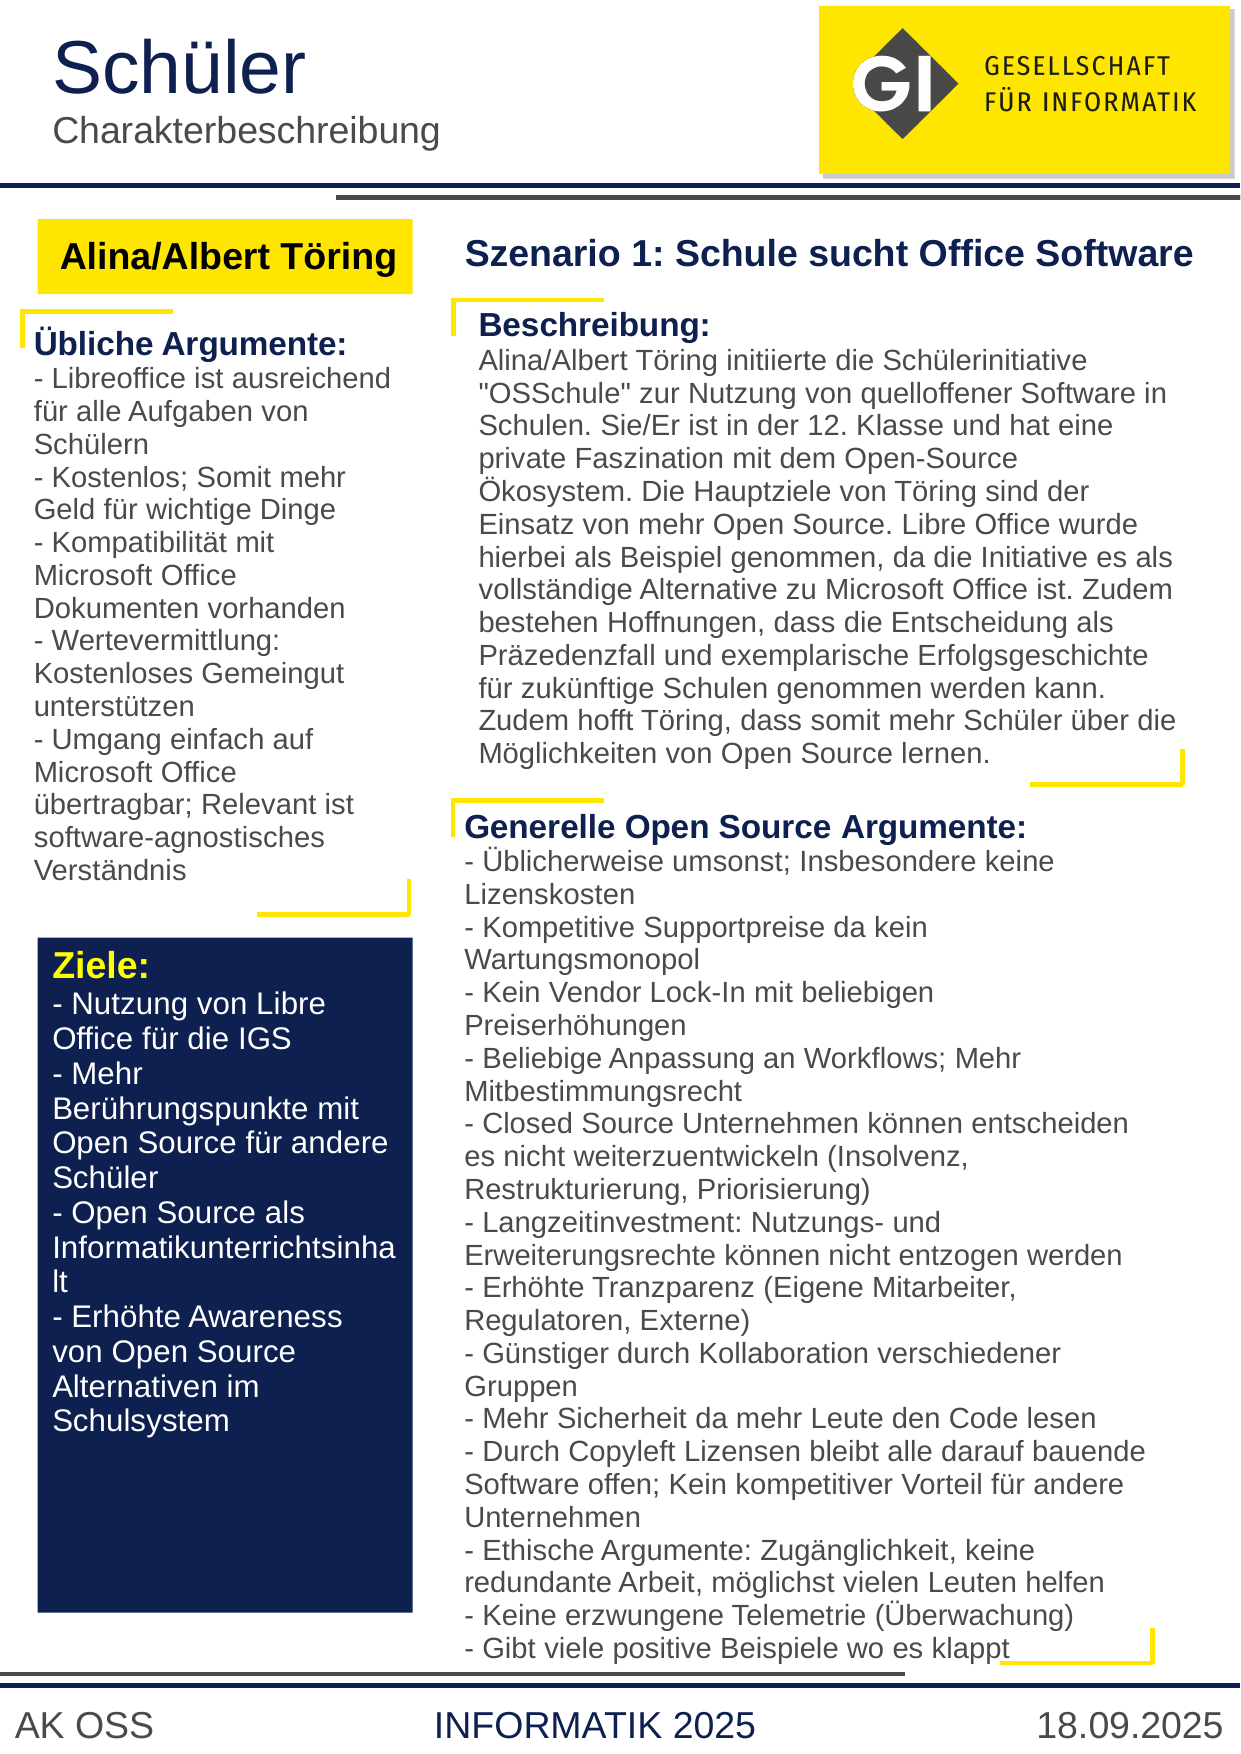

Schüler
Charakterbeschreibung
Szenario 1: Schule sucht Office Software
 Alina/Albert Töring
Beschreibung:
Alina/Albert Töring initiierte die Schülerinitiative "OSSchule" zur Nutzung von quelloffener Software in Schulen. Sie/Er ist in der 12. Klasse und hat eine private Faszination mit dem Open-Source Ökosystem. Die Hauptziele von Töring sind der Einsatz von mehr Open Source. Libre Office wurde hierbei als Beispiel genommen, da die Initiative es als vollständige Alternative zu Microsoft Office ist. Zudem bestehen Hoffnungen, dass die Entscheidung als Präzedenzfall und exemplarische Erfolgsgeschichte für zukünftige Schulen genommen werden kann. Zudem hofft Töring, dass somit mehr Schüler über die Möglichkeiten von Open Source lernen.
Übliche Argumente:
- Libreoffice ist ausreichend für alle Aufgaben von Schülern
- Kostenlos; Somit mehr Geld für wichtige Dinge
- Kompatibilität mit Microsoft Office Dokumenten vorhanden
- Wertevermittlung: Kostenloses Gemeingut unterstützen
- Umgang einfach auf Microsoft Office übertragbar; Relevant ist software-agnostisches Verständnis
Generelle Open Source Argumente:
- Üblicherweise umsonst; Insbesondere keine Lizenskosten
- Kompetitive Supportpreise da kein Wartungsmonopol
- Kein Vendor Lock-In mit beliebigen Preiserhöhungen
- Beliebige Anpassung an Workflows; Mehr Mitbestimmungsrecht
- Closed Source Unternehmen können entscheiden es nicht weiterzuentwickeln (Insolvenz, Restrukturierung, Priorisierung)
- Langzeitinvestment: Nutzungs- und Erweiterungsrechte können nicht entzogen werden
- Erhöhte Tranzparenz (Eigene Mitarbeiter, Regulatoren, Externe)
- Günstiger durch Kollaboration verschiedener Gruppen
- Mehr Sicherheit da mehr Leute den Code lesen
- Durch Copyleft Lizensen bleibt alle darauf bauende Software offen; Kein kompetitiver Vorteil für andere Unternehmen
- Ethische Argumente: Zugänglichkeit, keine redundante Arbeit, möglichst vielen Leuten helfen
- Keine erzwungene Telemetrie (Überwachung)
- Gibt viele positive Beispiele wo es klappt
Ziele:
- Nutzung von Libre Office für die IGS
- Mehr Berührungspunkte mit Open Source für andere Schüler
- Open Source als Informatikunterrichtsinhalt
- Erhöhte Awareness von Open Source Alternativen im Schulsystem
AK OSS
INFORMATIK 2025
18.09.2025